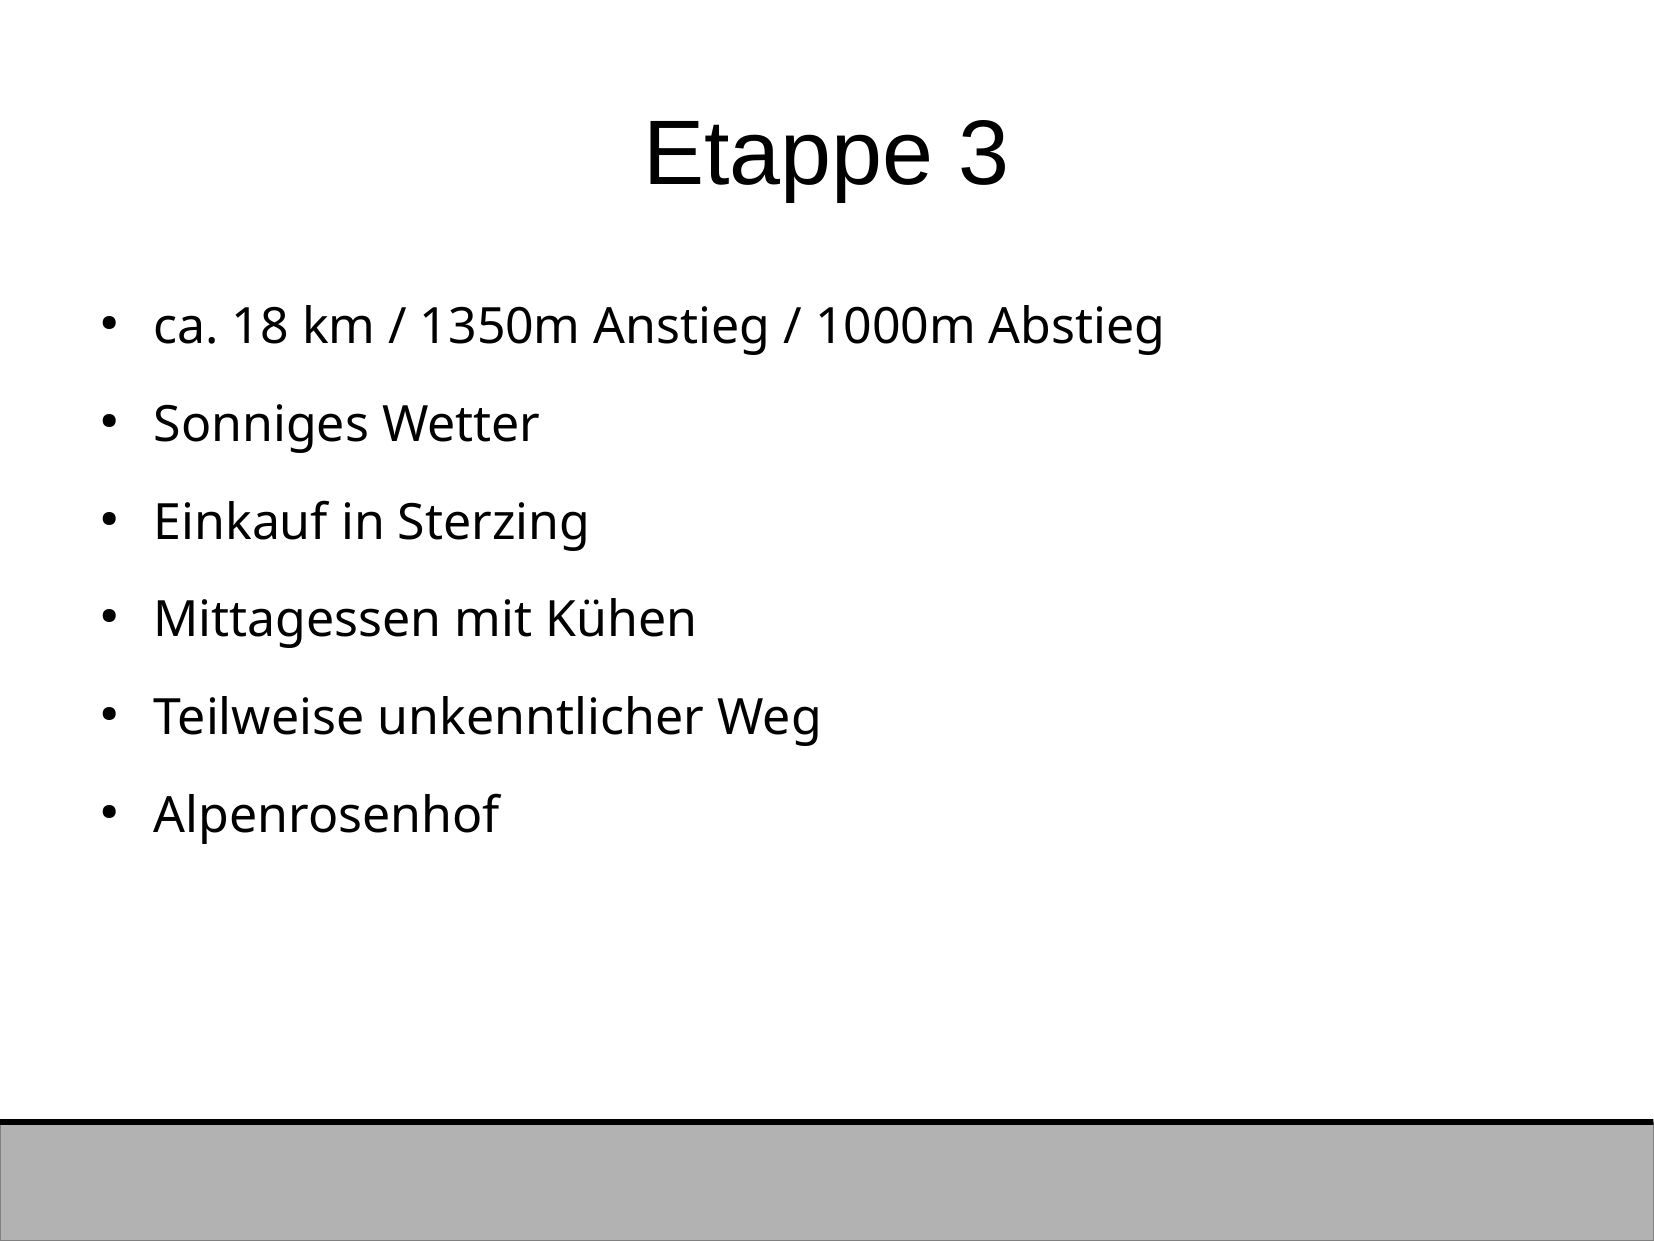

# Etappe 3
ca. 18 km / 1350m Anstieg / 1000m Abstieg
Sonniges Wetter
Einkauf in Sterzing
Mittagessen mit Kühen
Teilweise unkenntlicher Weg
Alpenrosenhof